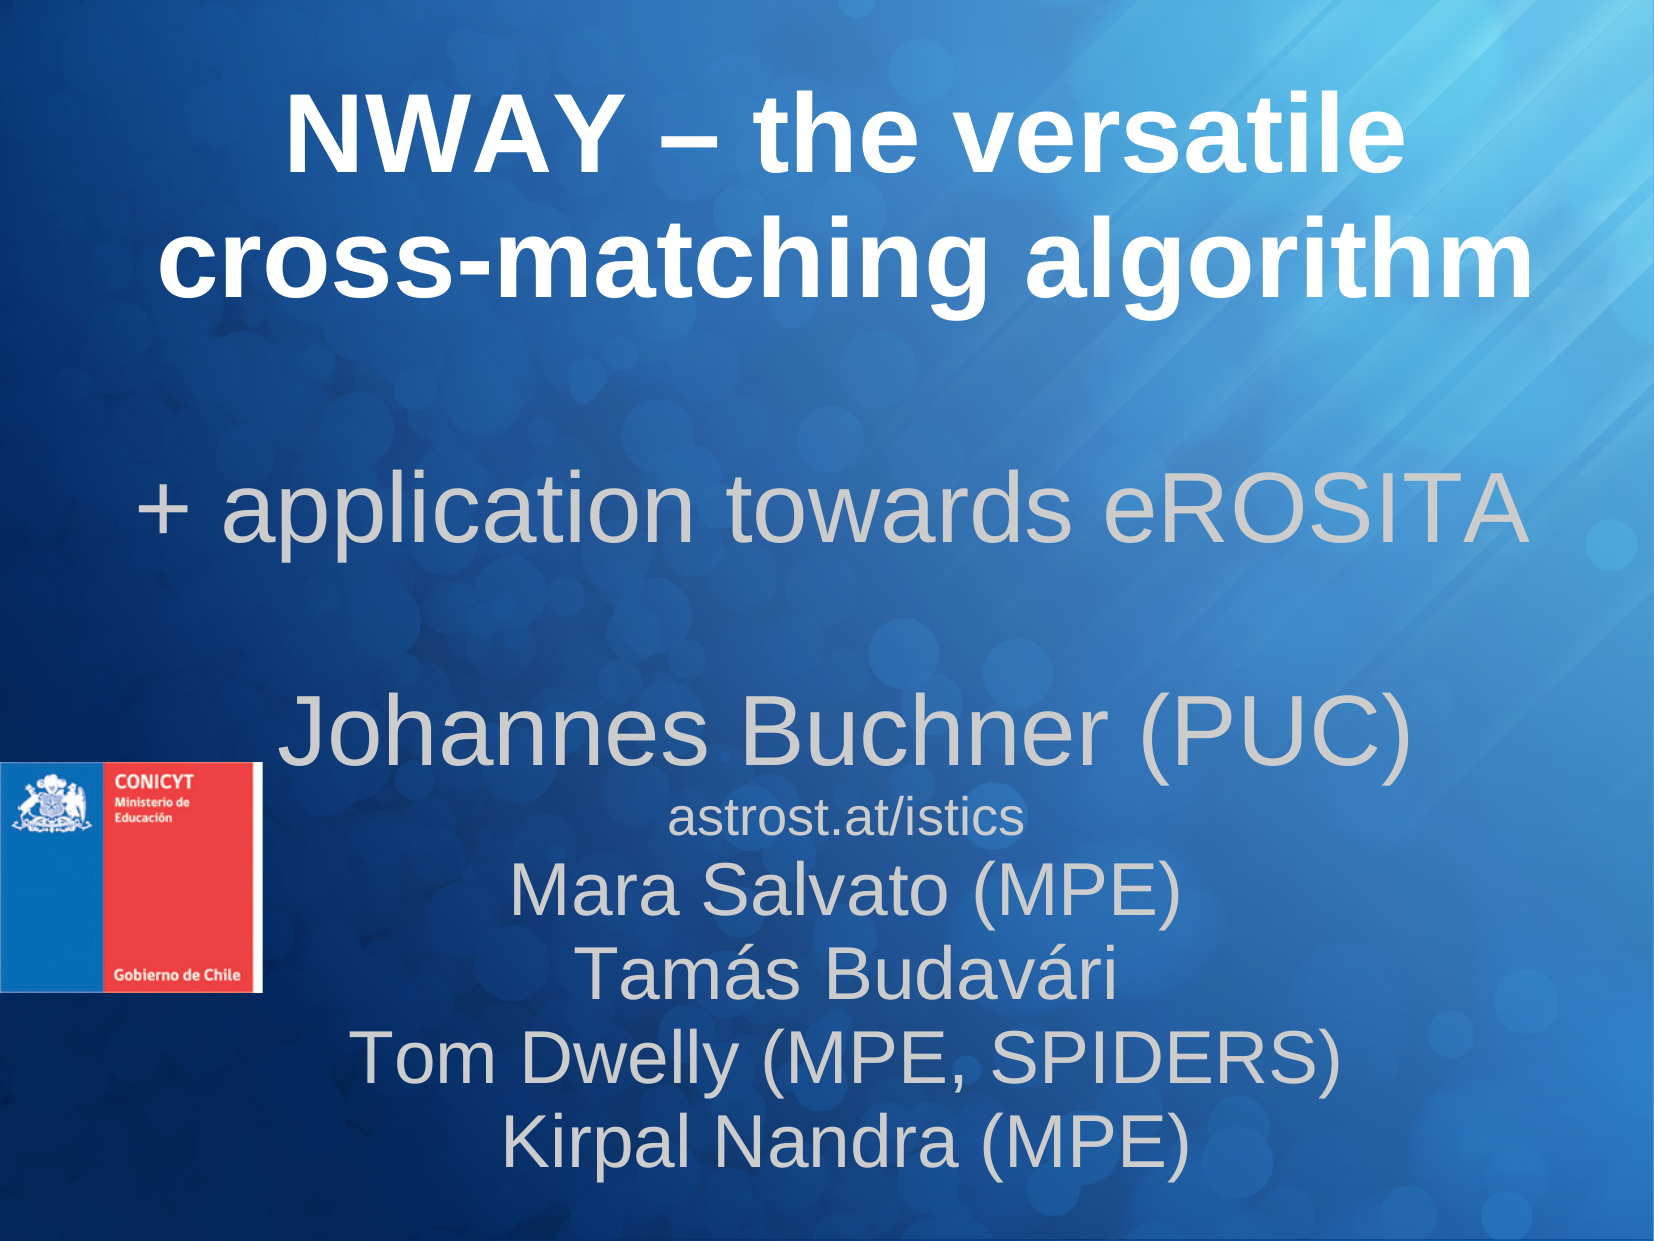

NWAY – the versatile cross-matching algorithm
# + application towards eROSITA
Johannes Buchner (PUC)
astrost.at/istics
Mara Salvato (MPE)
Tamás Budavári
Tom Dwelly (MPE, SPIDERS)
Kirpal Nandra (MPE)